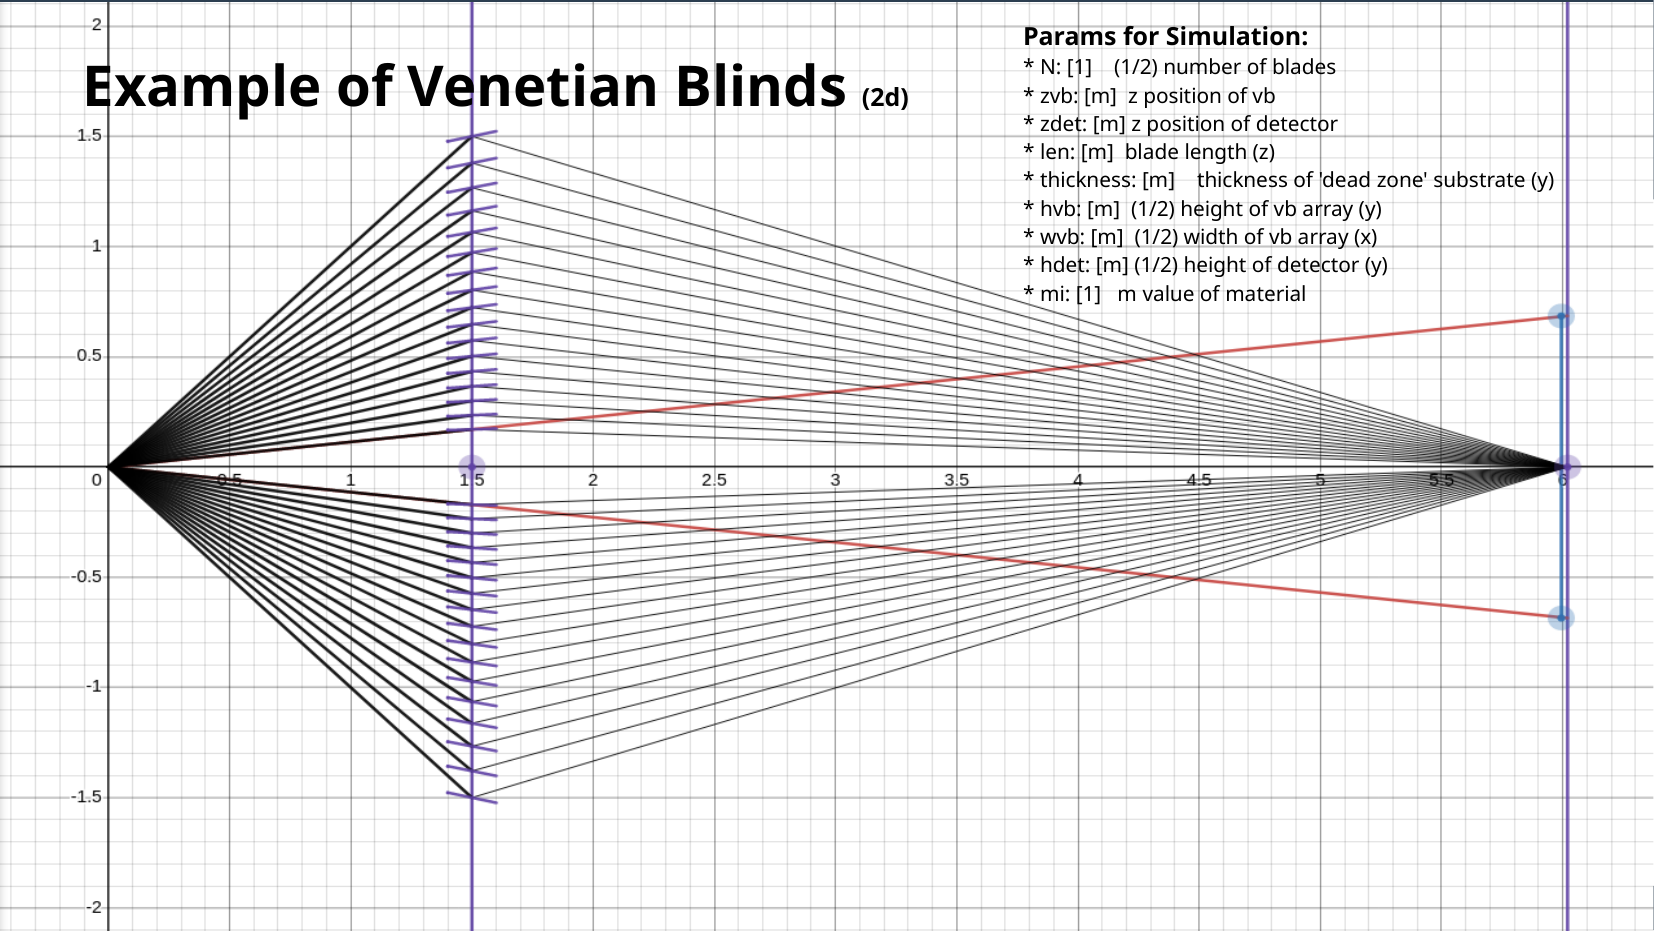

Params for Simulation:
* N: [1] (1/2) number of blades
* zvb: [m] z position of vb
* zdet: [m] z position of detector
* len: [m] blade length (z)
* thickness: [m] thickness of 'dead zone' substrate (y)
* hvb: [m] (1/2) height of vb array (y)
* wvb: [m] (1/2) width of vb array (x)
* hdet: [m] (1/2) height of detector (y)
* mi: [1] m value of material
# Example of Venetian Blinds (2d)